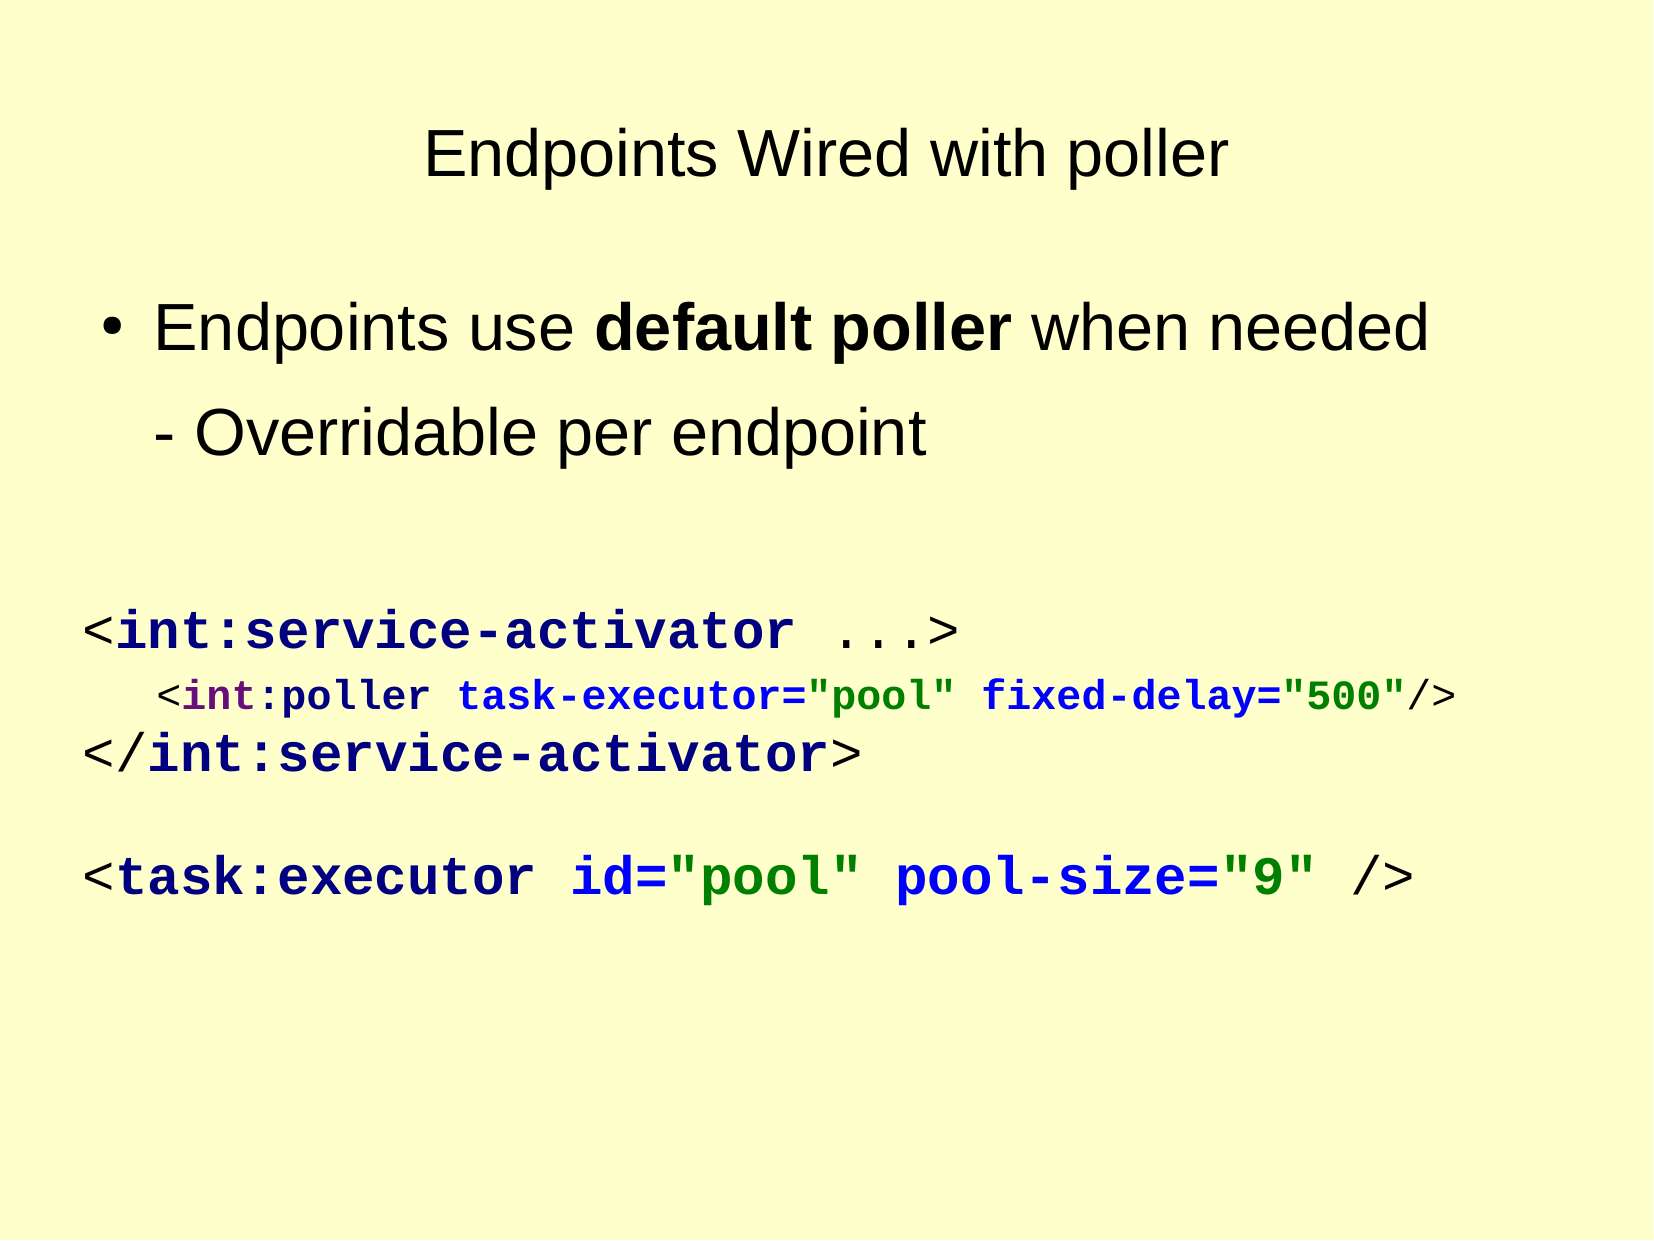

# Endpoints Wired with poller
Endpoints use default poller when needed
- Overridable per endpoint
<int:service-activator ...>
	<int:poller task-executor="pool" fixed-delay="500"/>
</int:service-activator>
<task:executor id="pool" pool-size="9" />